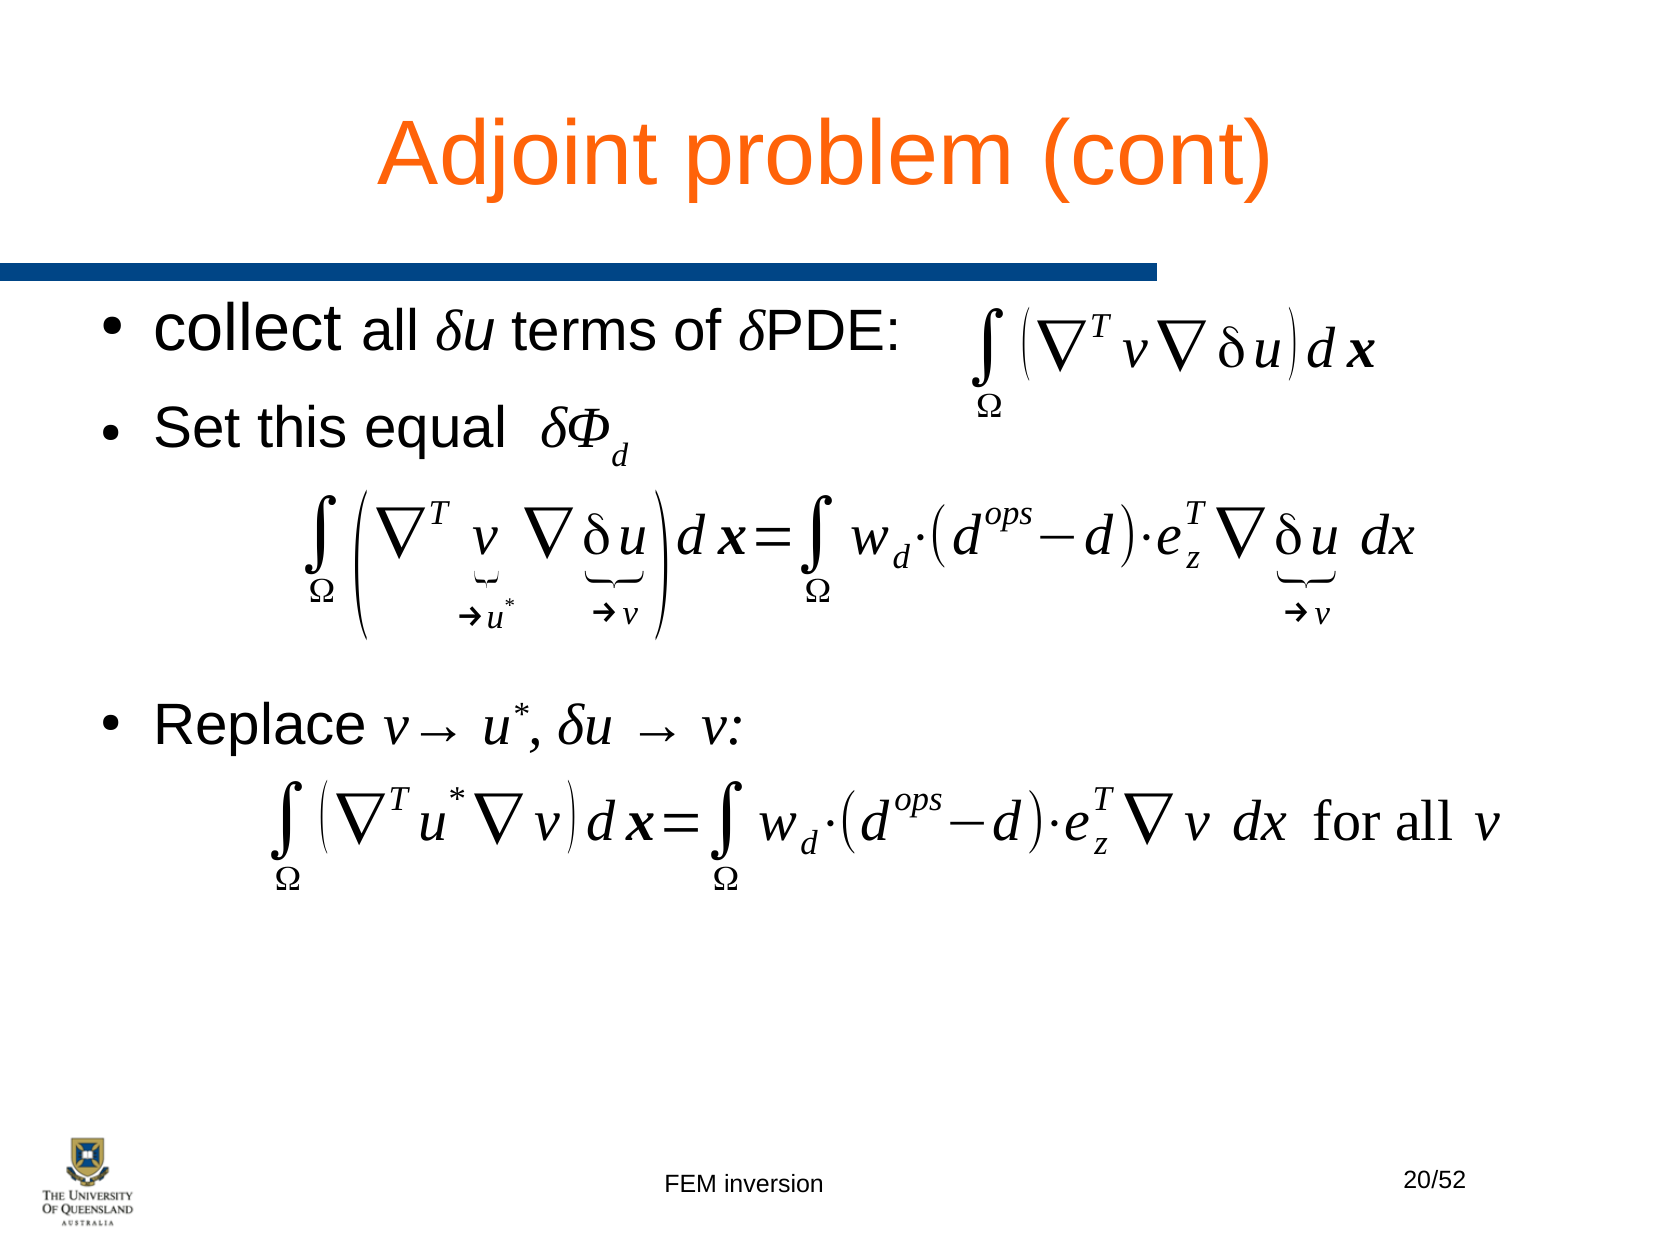

# Adjoint problem (cont)
collect all δu terms of δPDE:
Set this equal δΦd
Replace v→ u*, δu → v: